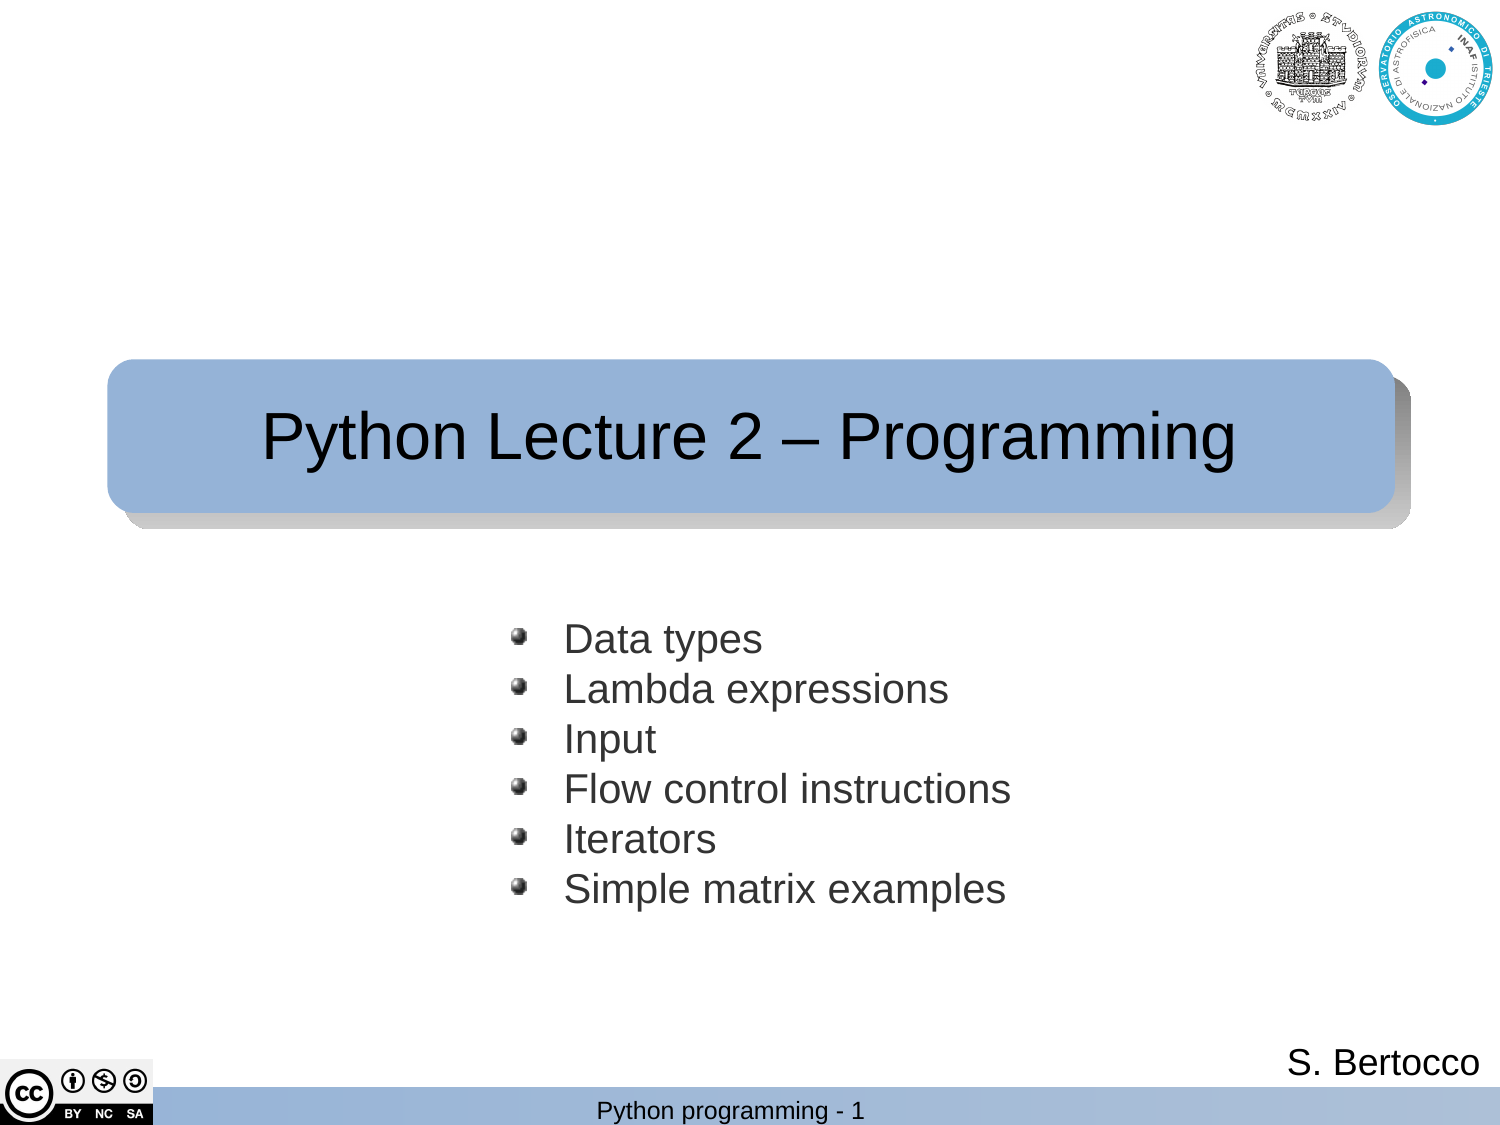

Python Lecture 2 – Programming
# Data types
Lambda expressions
Input
Flow control instructions
Iterators
Simple matrix examples